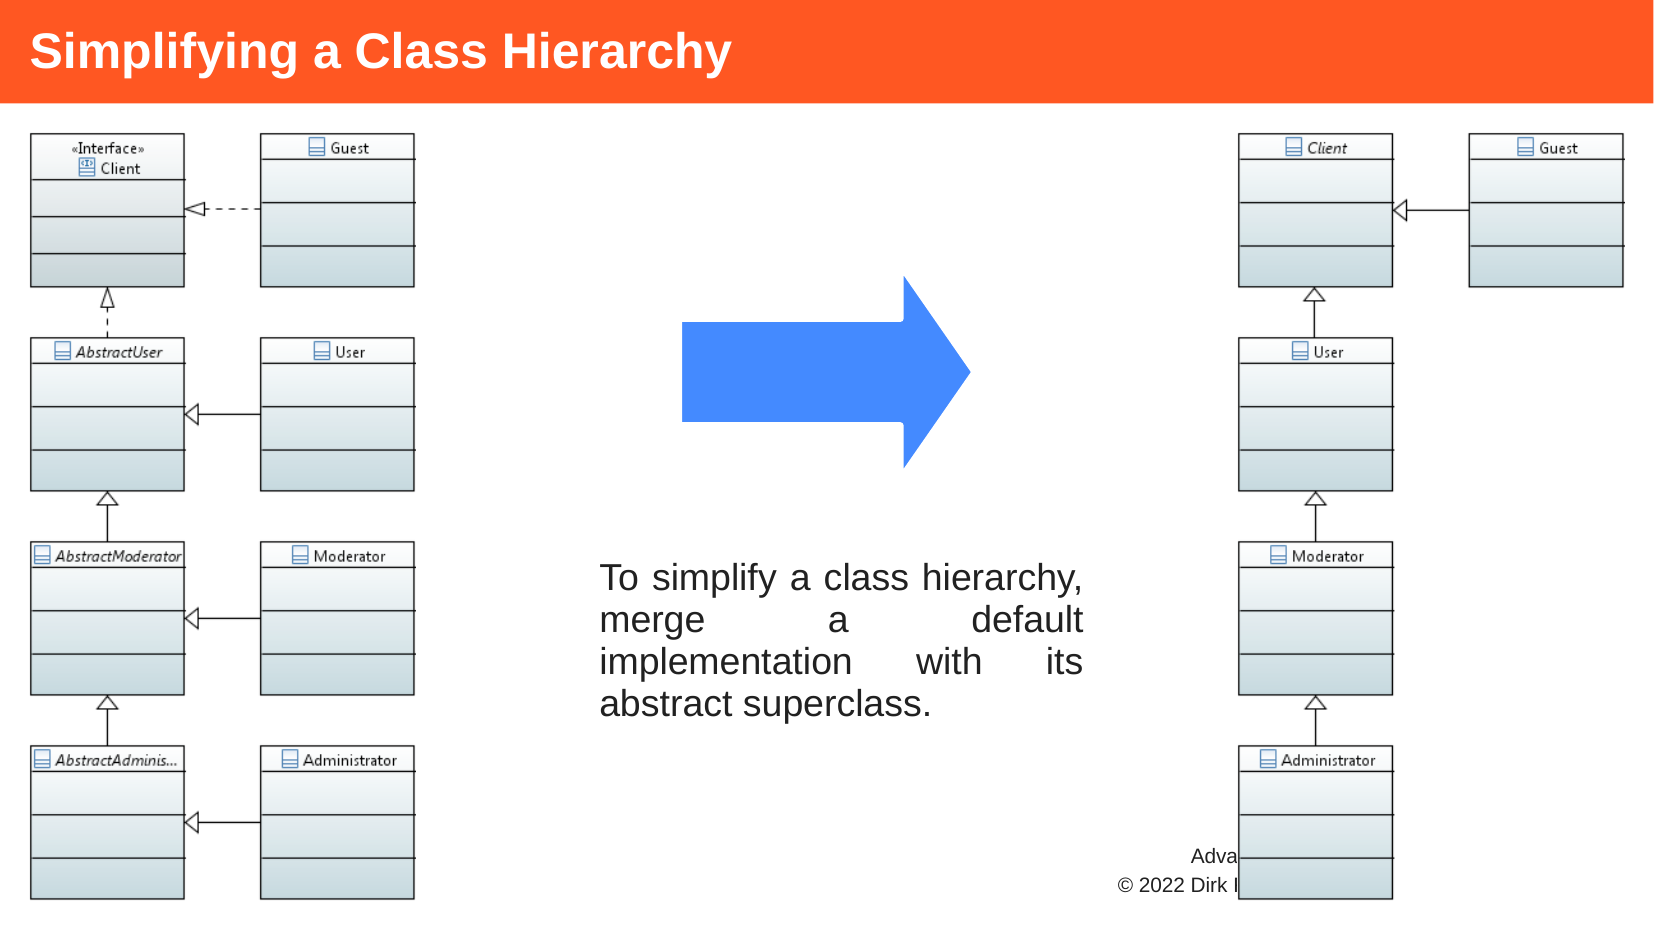

# Simplifying a Class Hierarchy
To simplify a class hierarchy, merge a default implementation with its abstract superclass.
Advanced Design and Programming
34
© 2022 Dirk Riehle - Some Rights Reserved